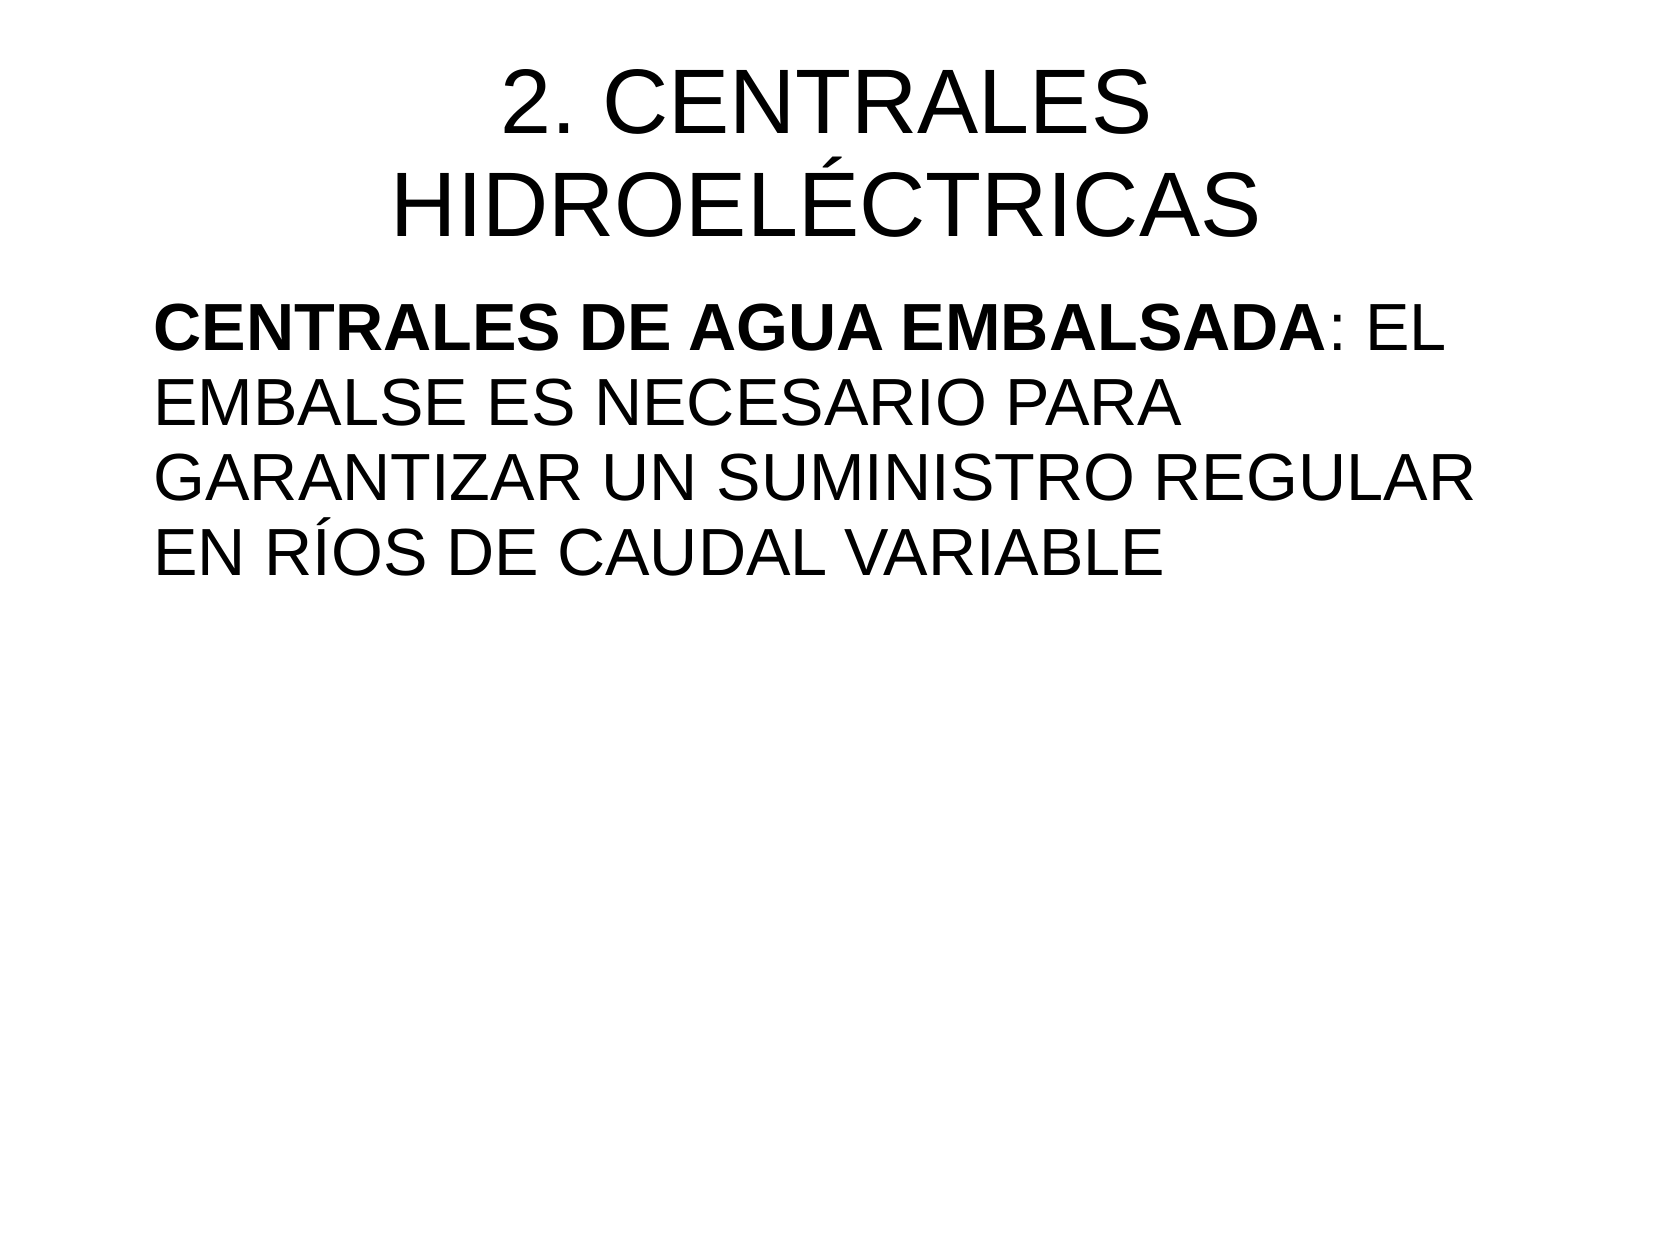

# 2. CENTRALES HIDROELÉCTRICAS
CENTRALES DE AGUA EMBALSADA: EL EMBALSE ES NECESARIO PARA GARANTIZAR UN SUMINISTRO REGULAR EN RÍOS DE CAUDAL VARIABLE